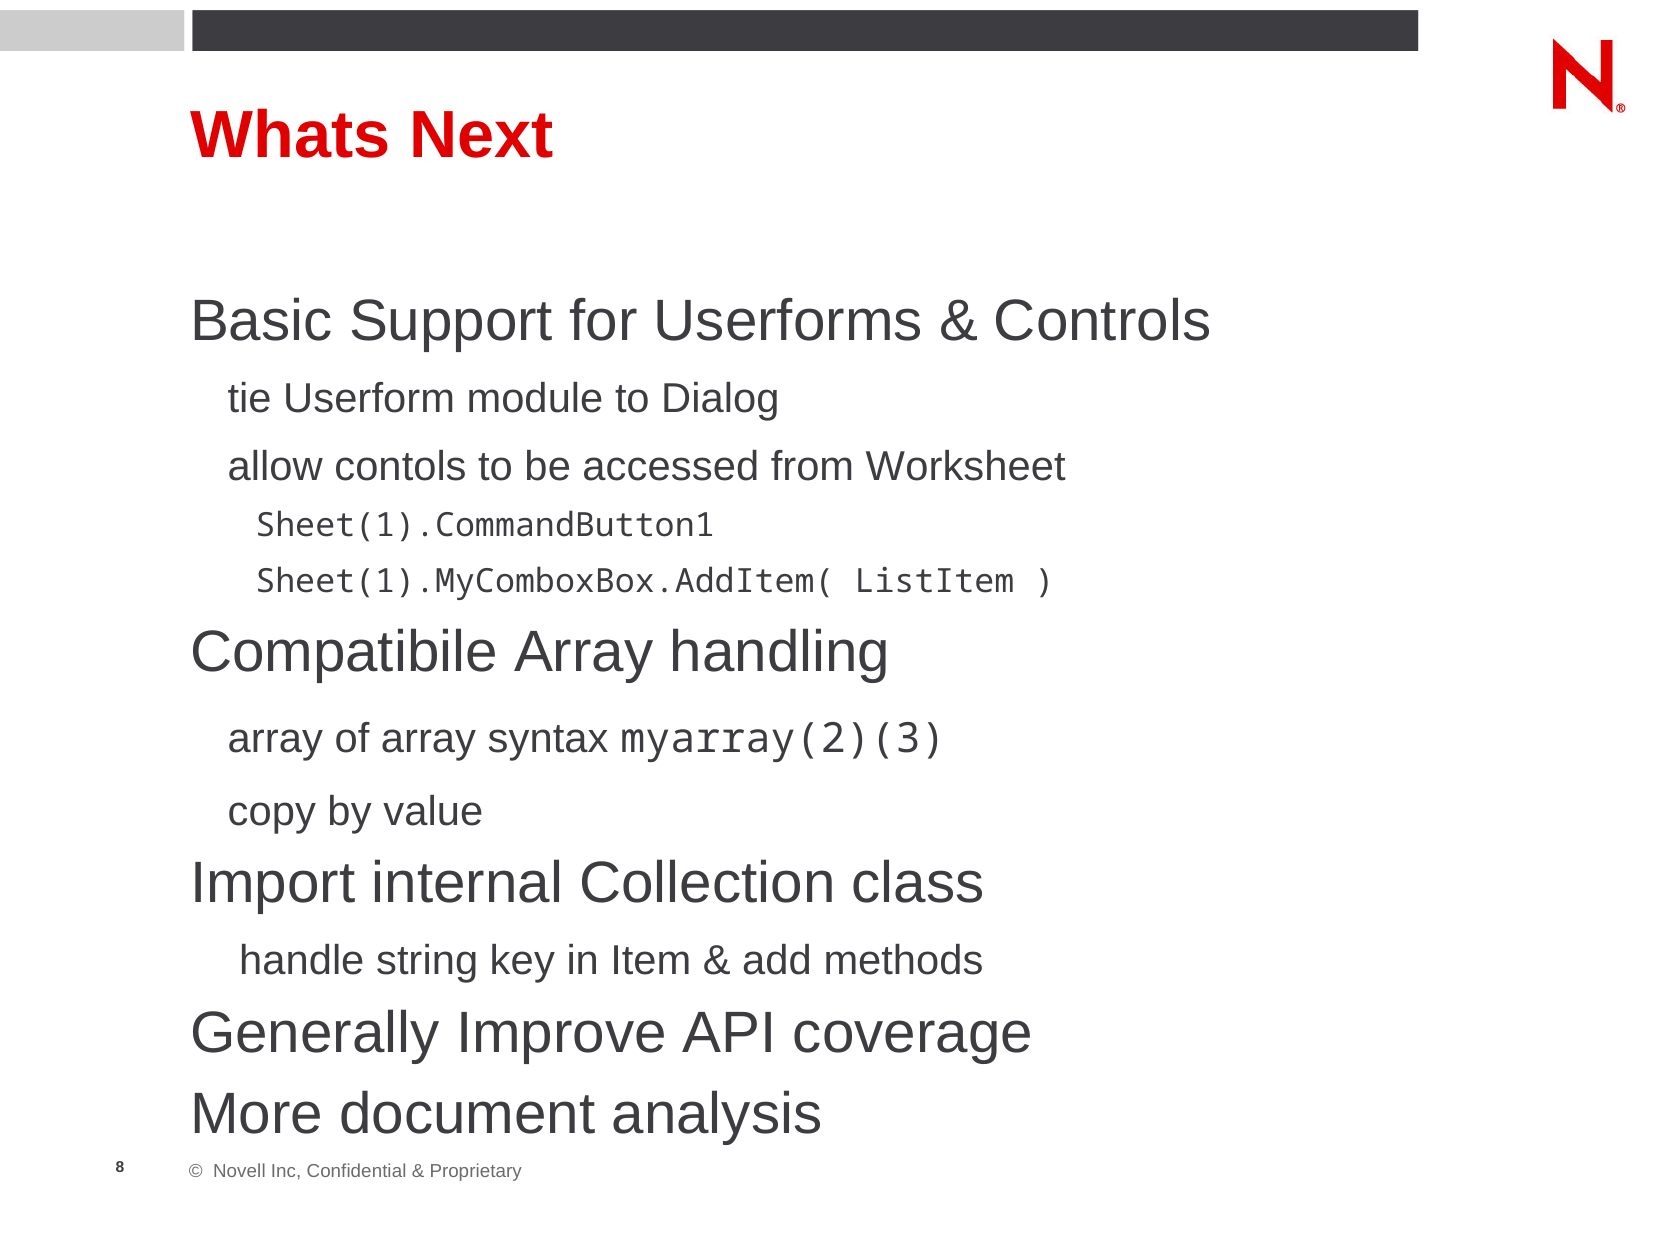

# Whats Next
Basic Support for Userforms & Controls
tie Userform module to Dialog
allow contols to be accessed from Worksheet
Sheet(1).CommandButton1
Sheet(1).MyComboxBox.AddItem( ListItem )
Compatibile Array handling
array of array syntax myarray(2)(3)
copy by value
Import internal Collection class
 handle string key in Item & add methods
Generally Improve API coverage
More document analysis